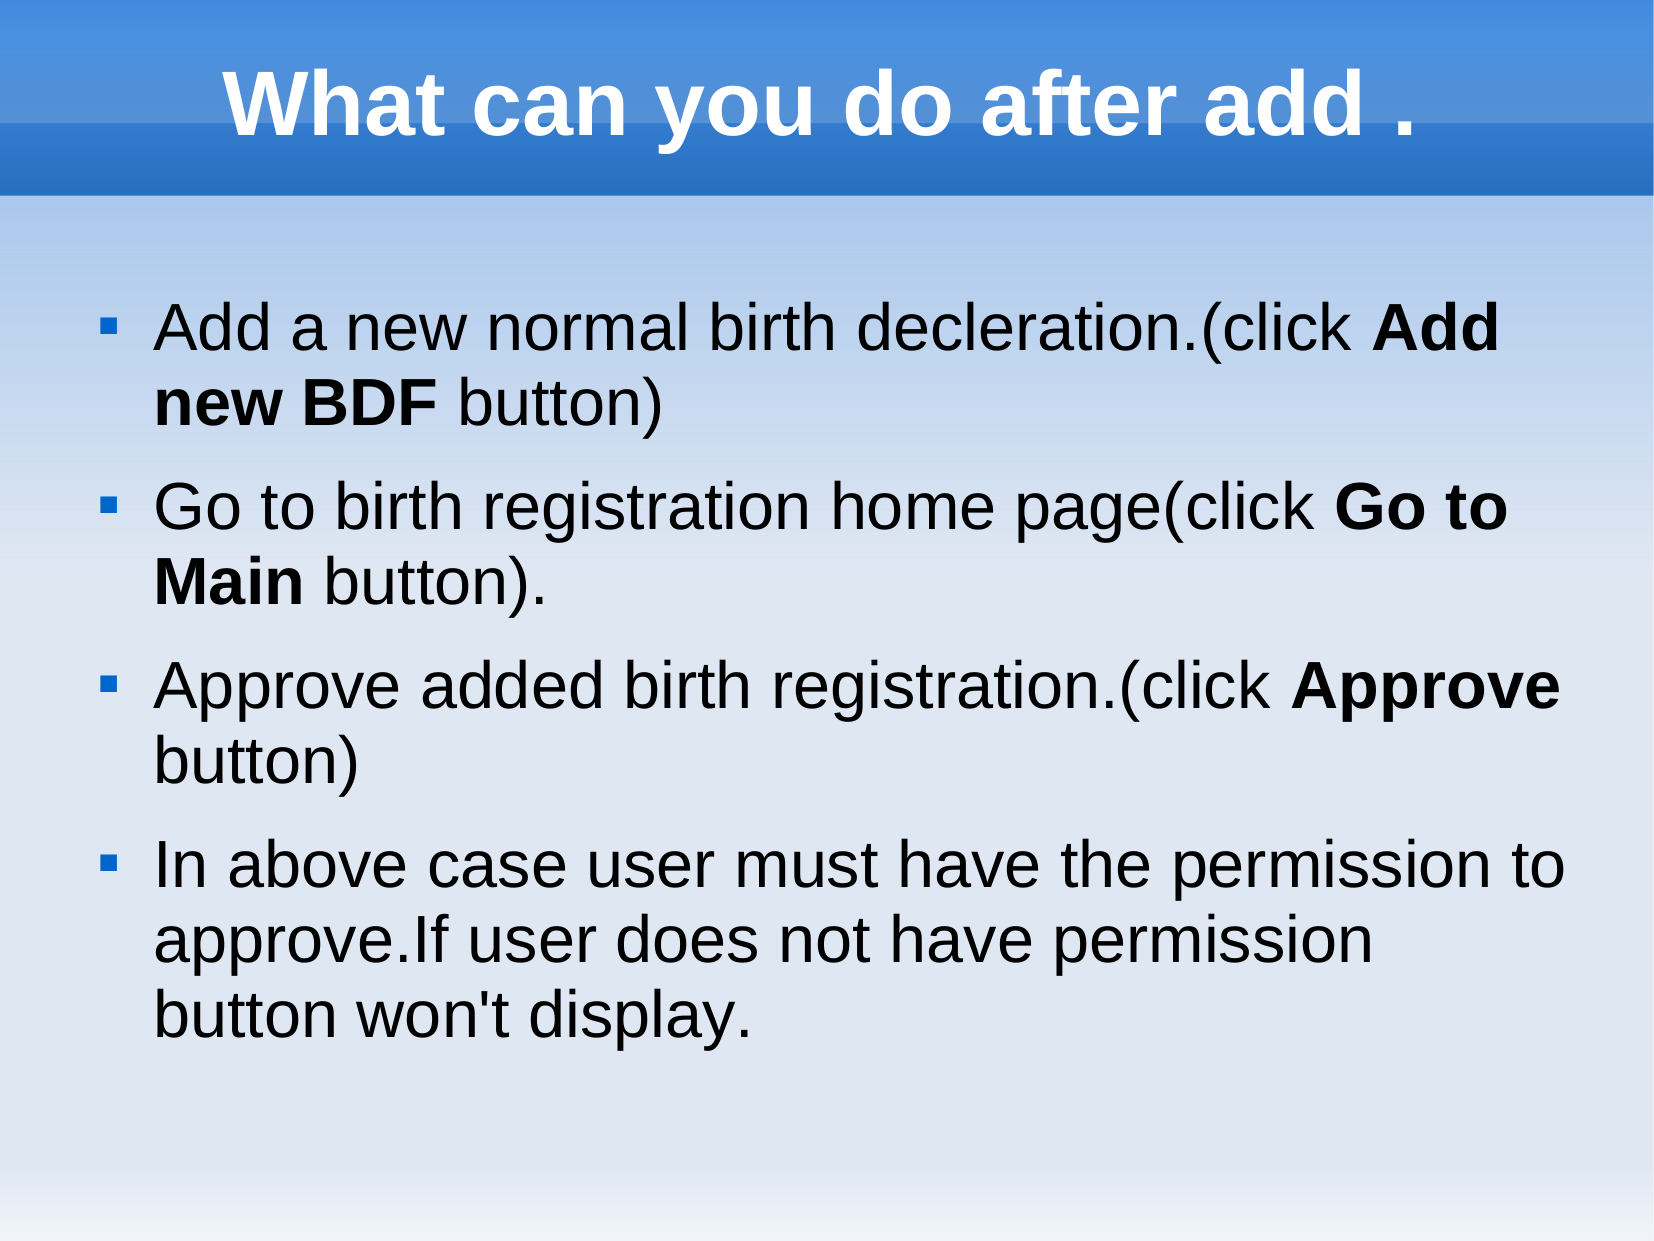

# What can you do after add .
Add a new normal birth decleration.(click Add new BDF button)
Go to birth registration home page(click Go to Main button).
Approve added birth registration.(click Approve button)
In above case user must have the permission to approve.If user does not have permission button won't display.